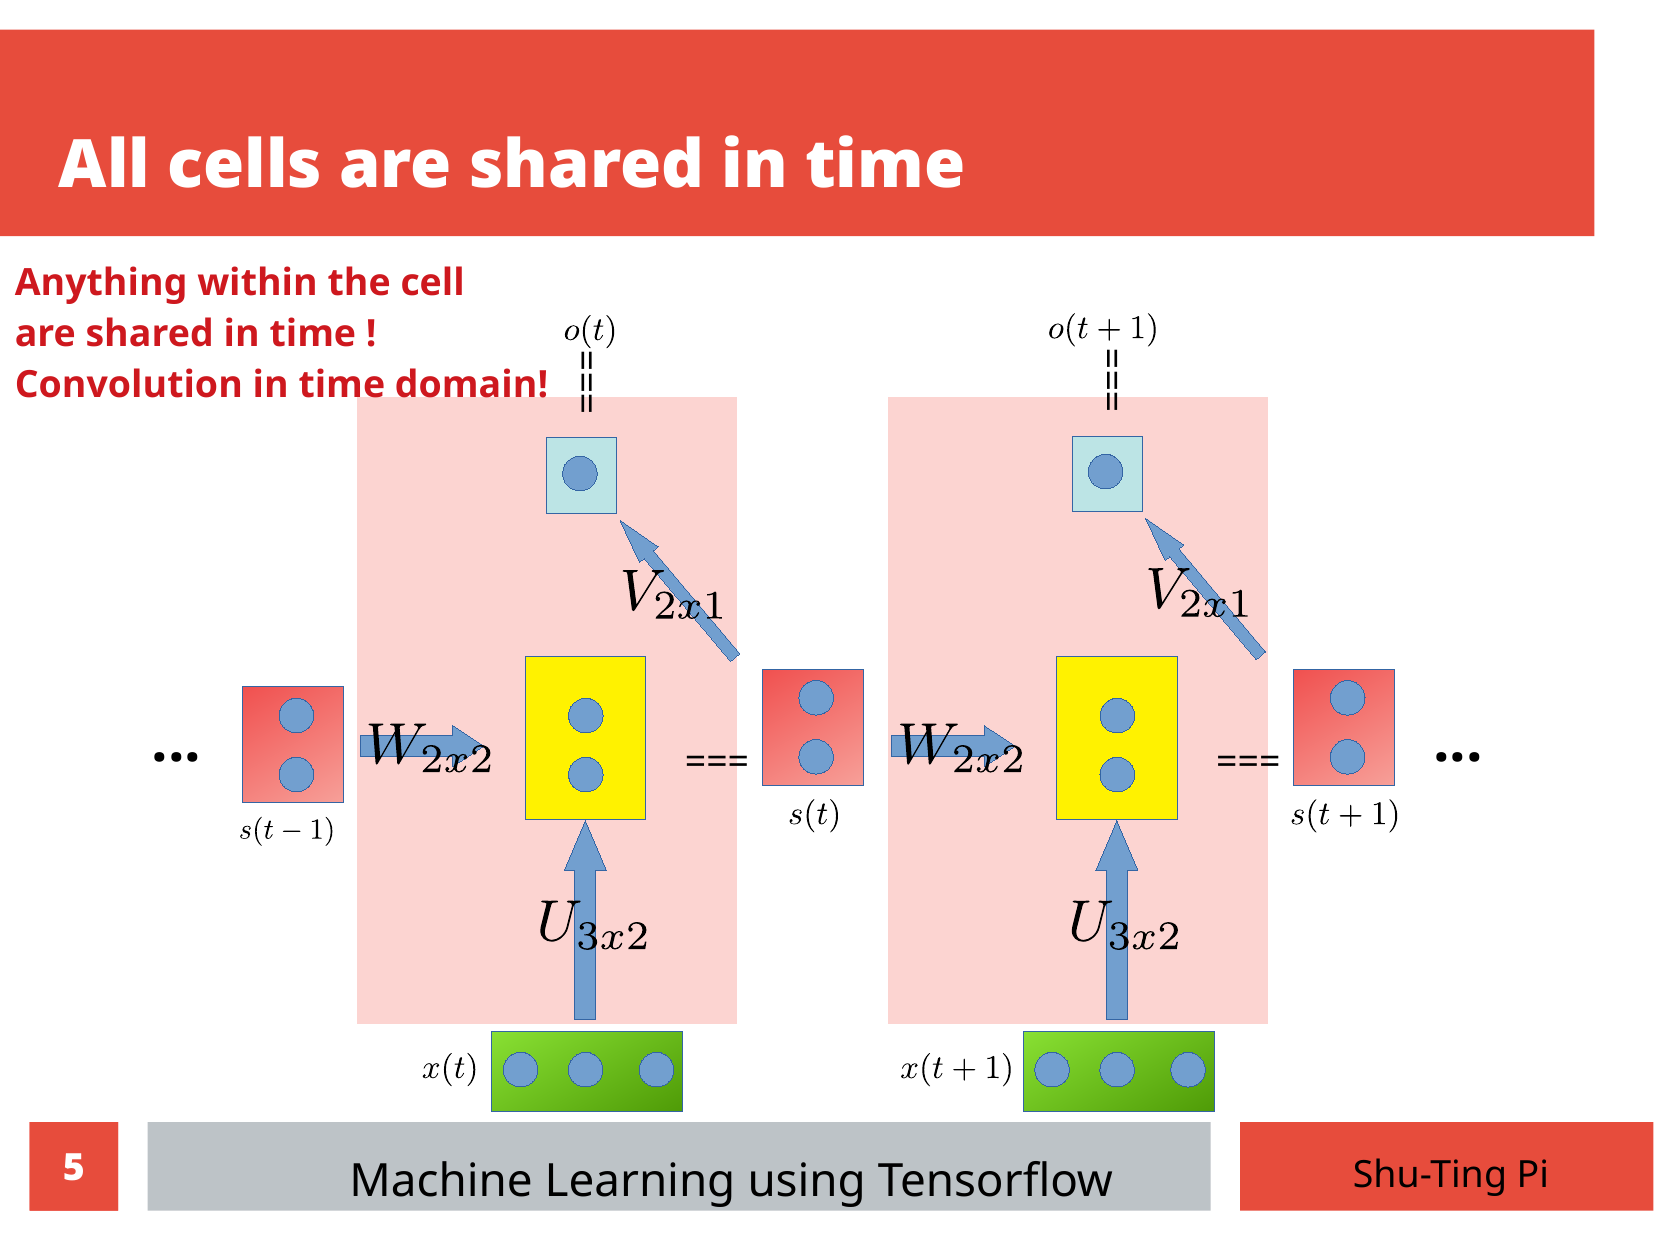

# All cells are shared in time
Anything within the cell
are shared in time !
Convolution in time domain!
===
===
...
...
===
===
5
Machine Learning using Tensorflow
Shu-Ting Pi